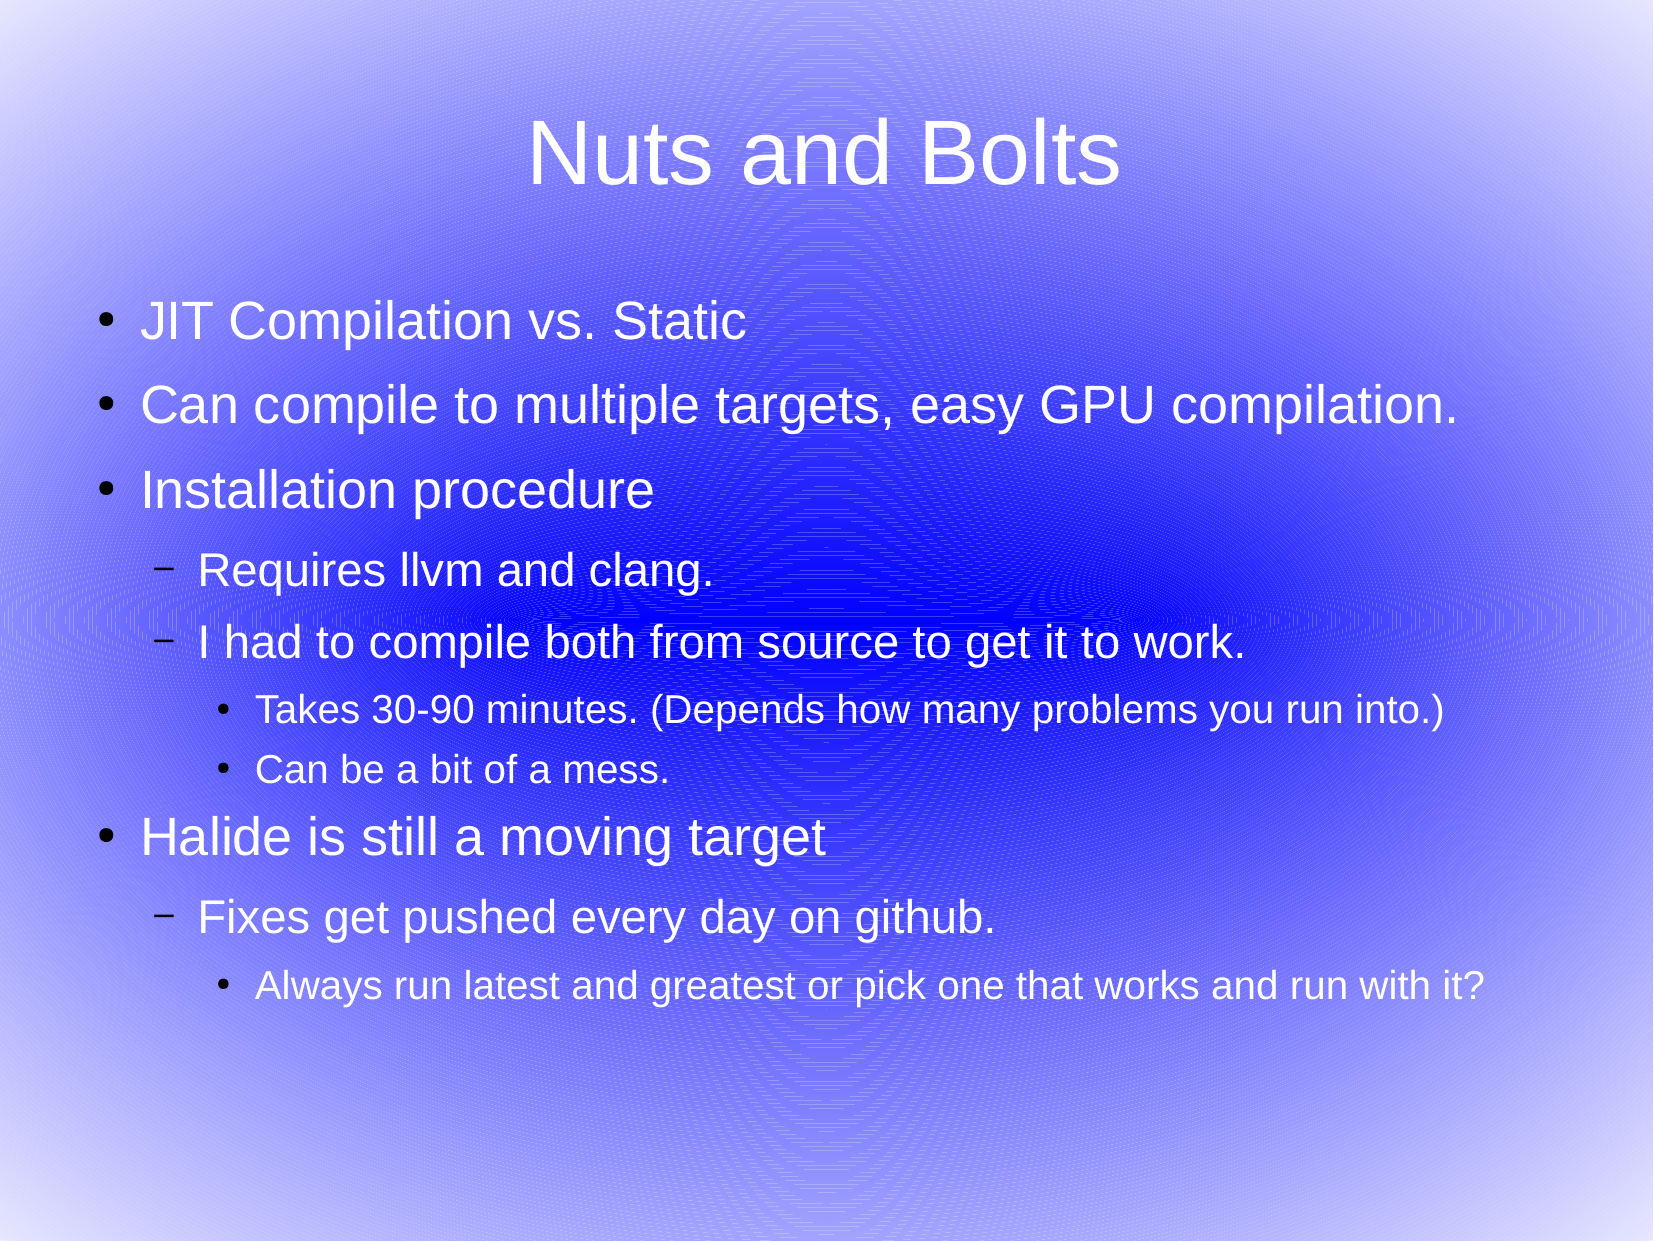

# Nuts and Bolts
JIT Compilation vs. Static
Can compile to multiple targets, easy GPU compilation.
Installation procedure
Requires llvm and clang.
I had to compile both from source to get it to work.
Takes 30-90 minutes. (Depends how many problems you run into.)
Can be a bit of a mess.
Halide is still a moving target
Fixes get pushed every day on github.
Always run latest and greatest or pick one that works and run with it?